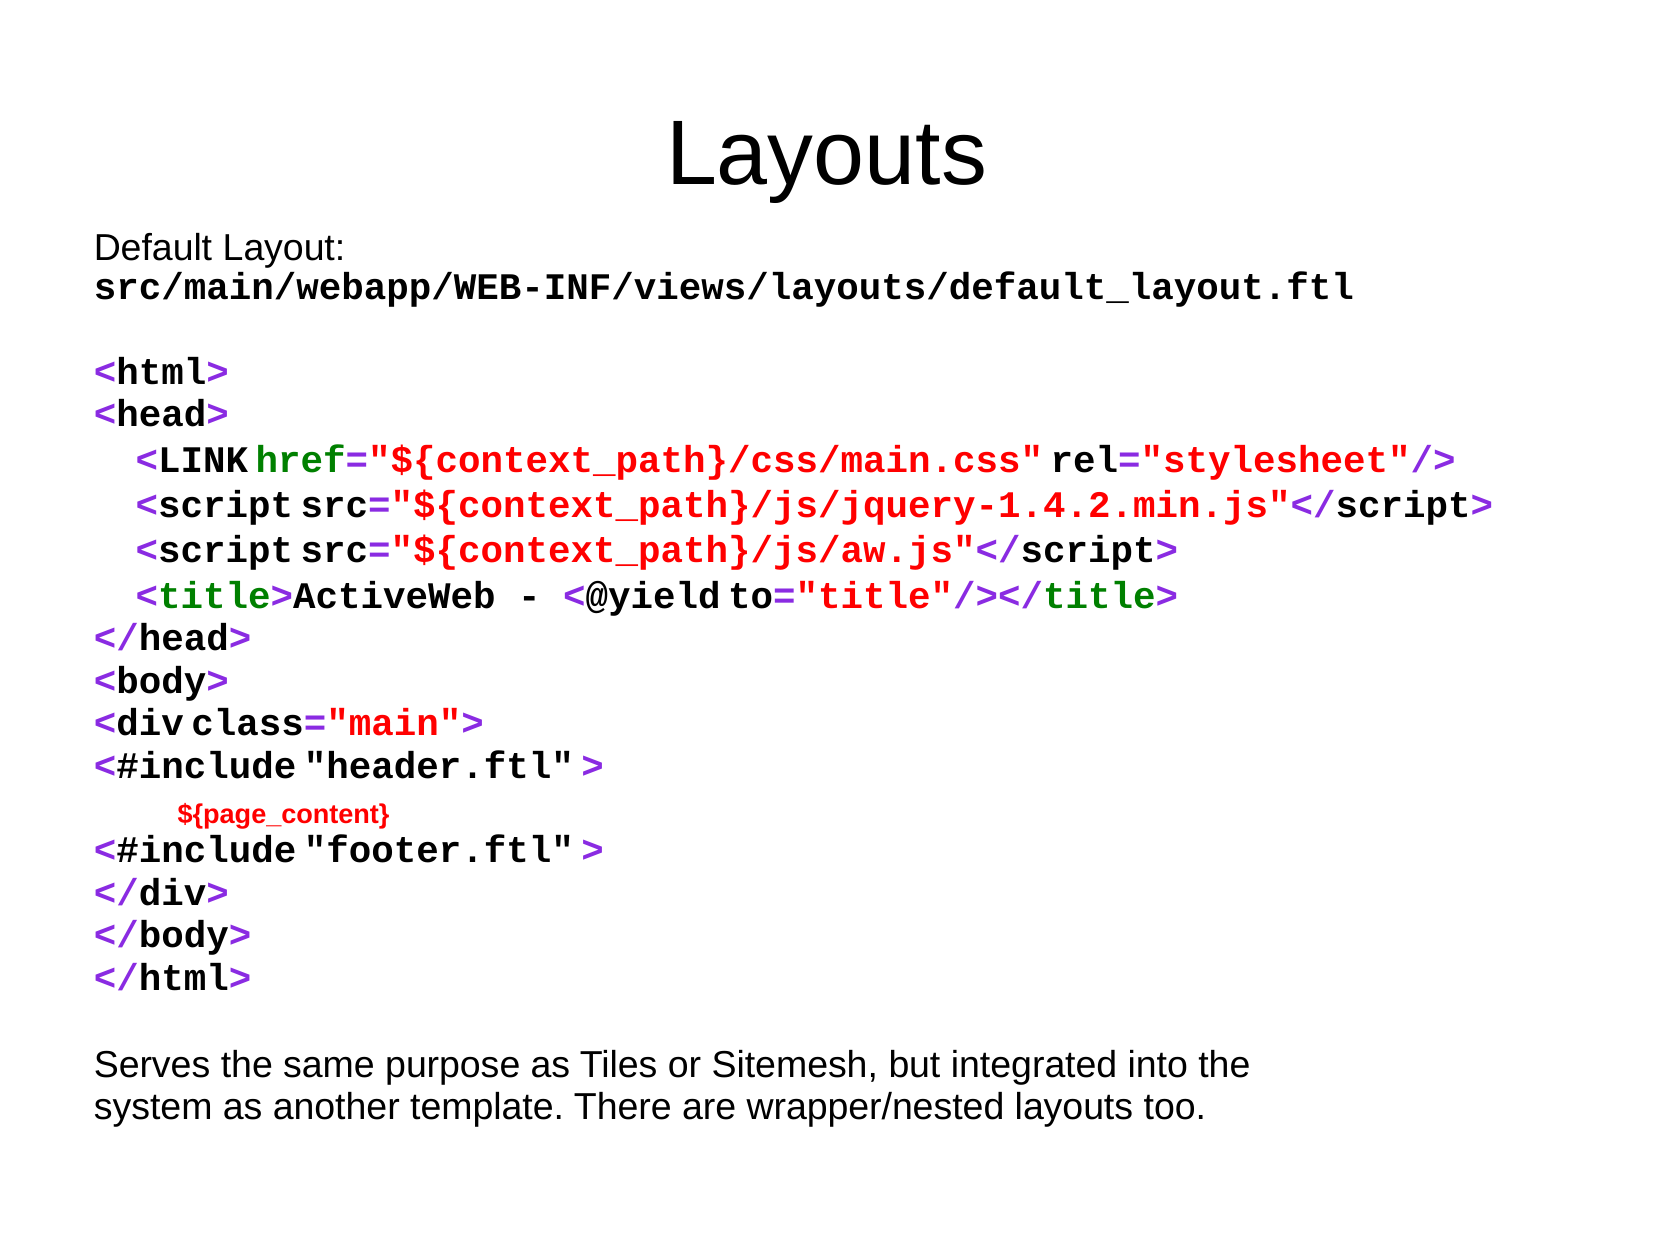

# Layouts
Default Layout:
src/main/webapp/WEB-INF/views/layouts/default_layout.ftl
<html>
<head>
 <LINK href="${context_path}/css/main.css" rel="stylesheet"/>
 <script src="${context_path}/js/jquery-1.4.2.min.js"</script>
 <script src="${context_path}/js/aw.js"</script>
 <title>ActiveWeb - <@yield to="title"/></title>
</head>
<body>
<div class="main">
<#include "header.ftl" >
 ${page_content}
<#include "footer.ftl" >
</div>
</body>
</html>
Serves the same purpose as Tiles or Sitemesh, but integrated into the
system as another template. There are wrapper/nested layouts too.